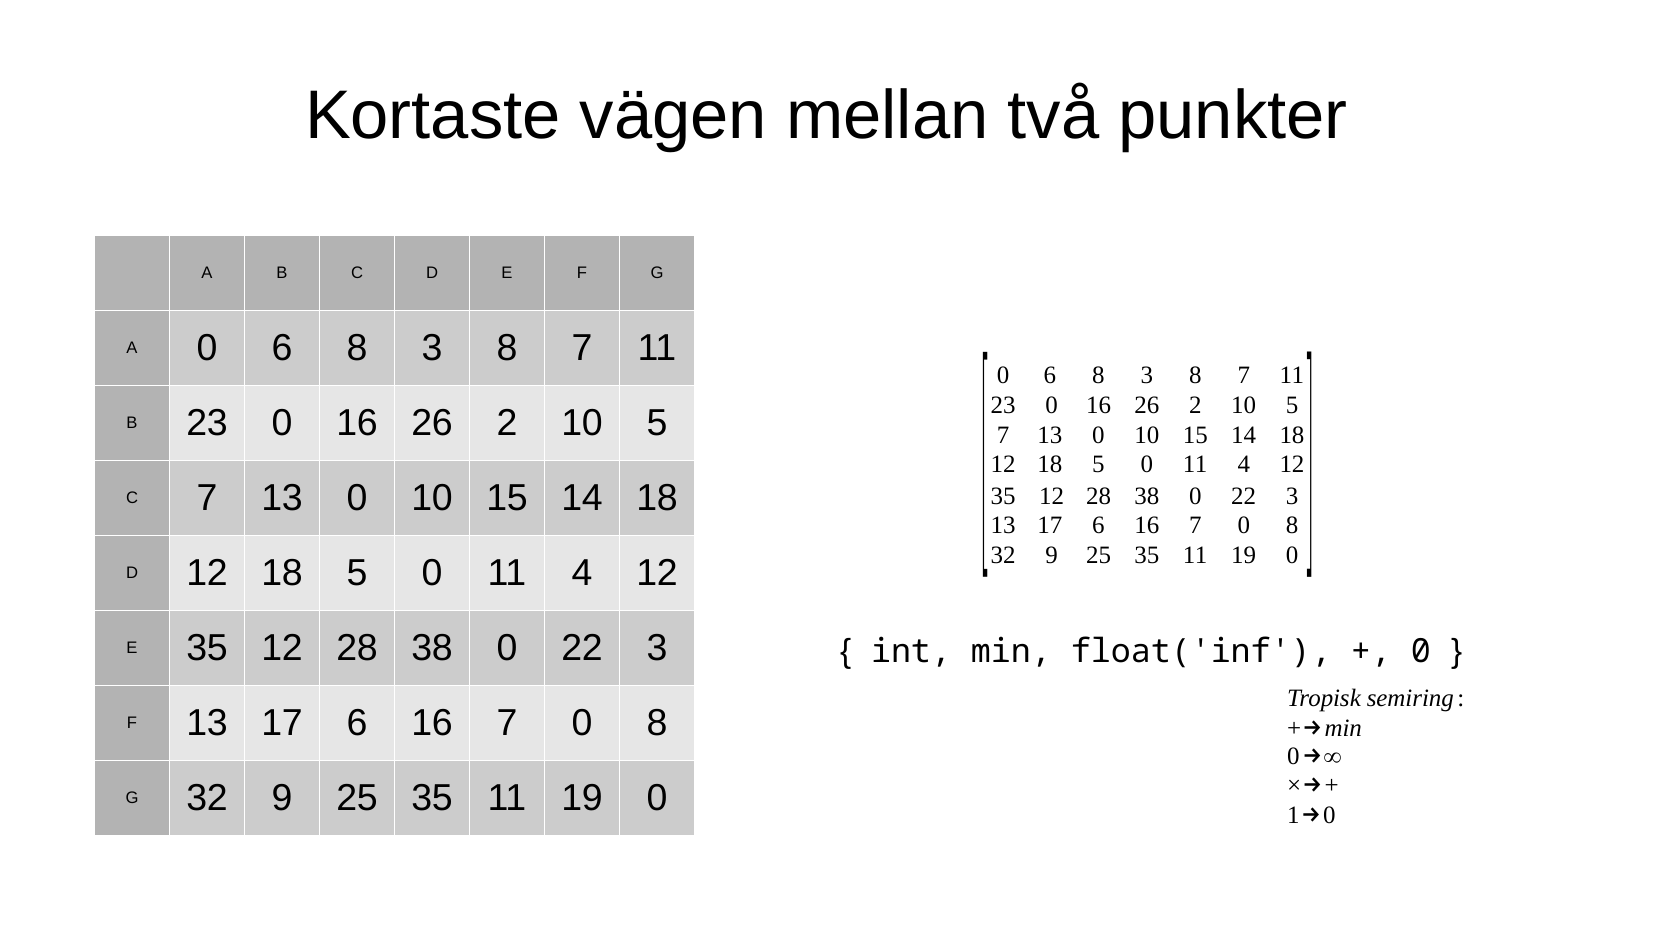

# Kortaste vägen mellan två punkter
| | A | B | C | D | E | F | G |
| --- | --- | --- | --- | --- | --- | --- | --- |
| A | 0 | 6 | 8 | 3 | 8 | 7 | 11 |
| B | 23 | 0 | 16 | 26 | 2 | 10 | 5 |
| C | 7 | 13 | 0 | 10 | 15 | 14 | 18 |
| D | 12 | 18 | 5 | 0 | 11 | 4 | 12 |
| E | 35 | 12 | 28 | 38 | 0 | 22 | 3 |
| F | 13 | 17 | 6 | 16 | 7 | 0 | 8 |
| G | 32 | 9 | 25 | 35 | 11 | 19 | 0 |
{ int, min, float('inf'), +, 0 }